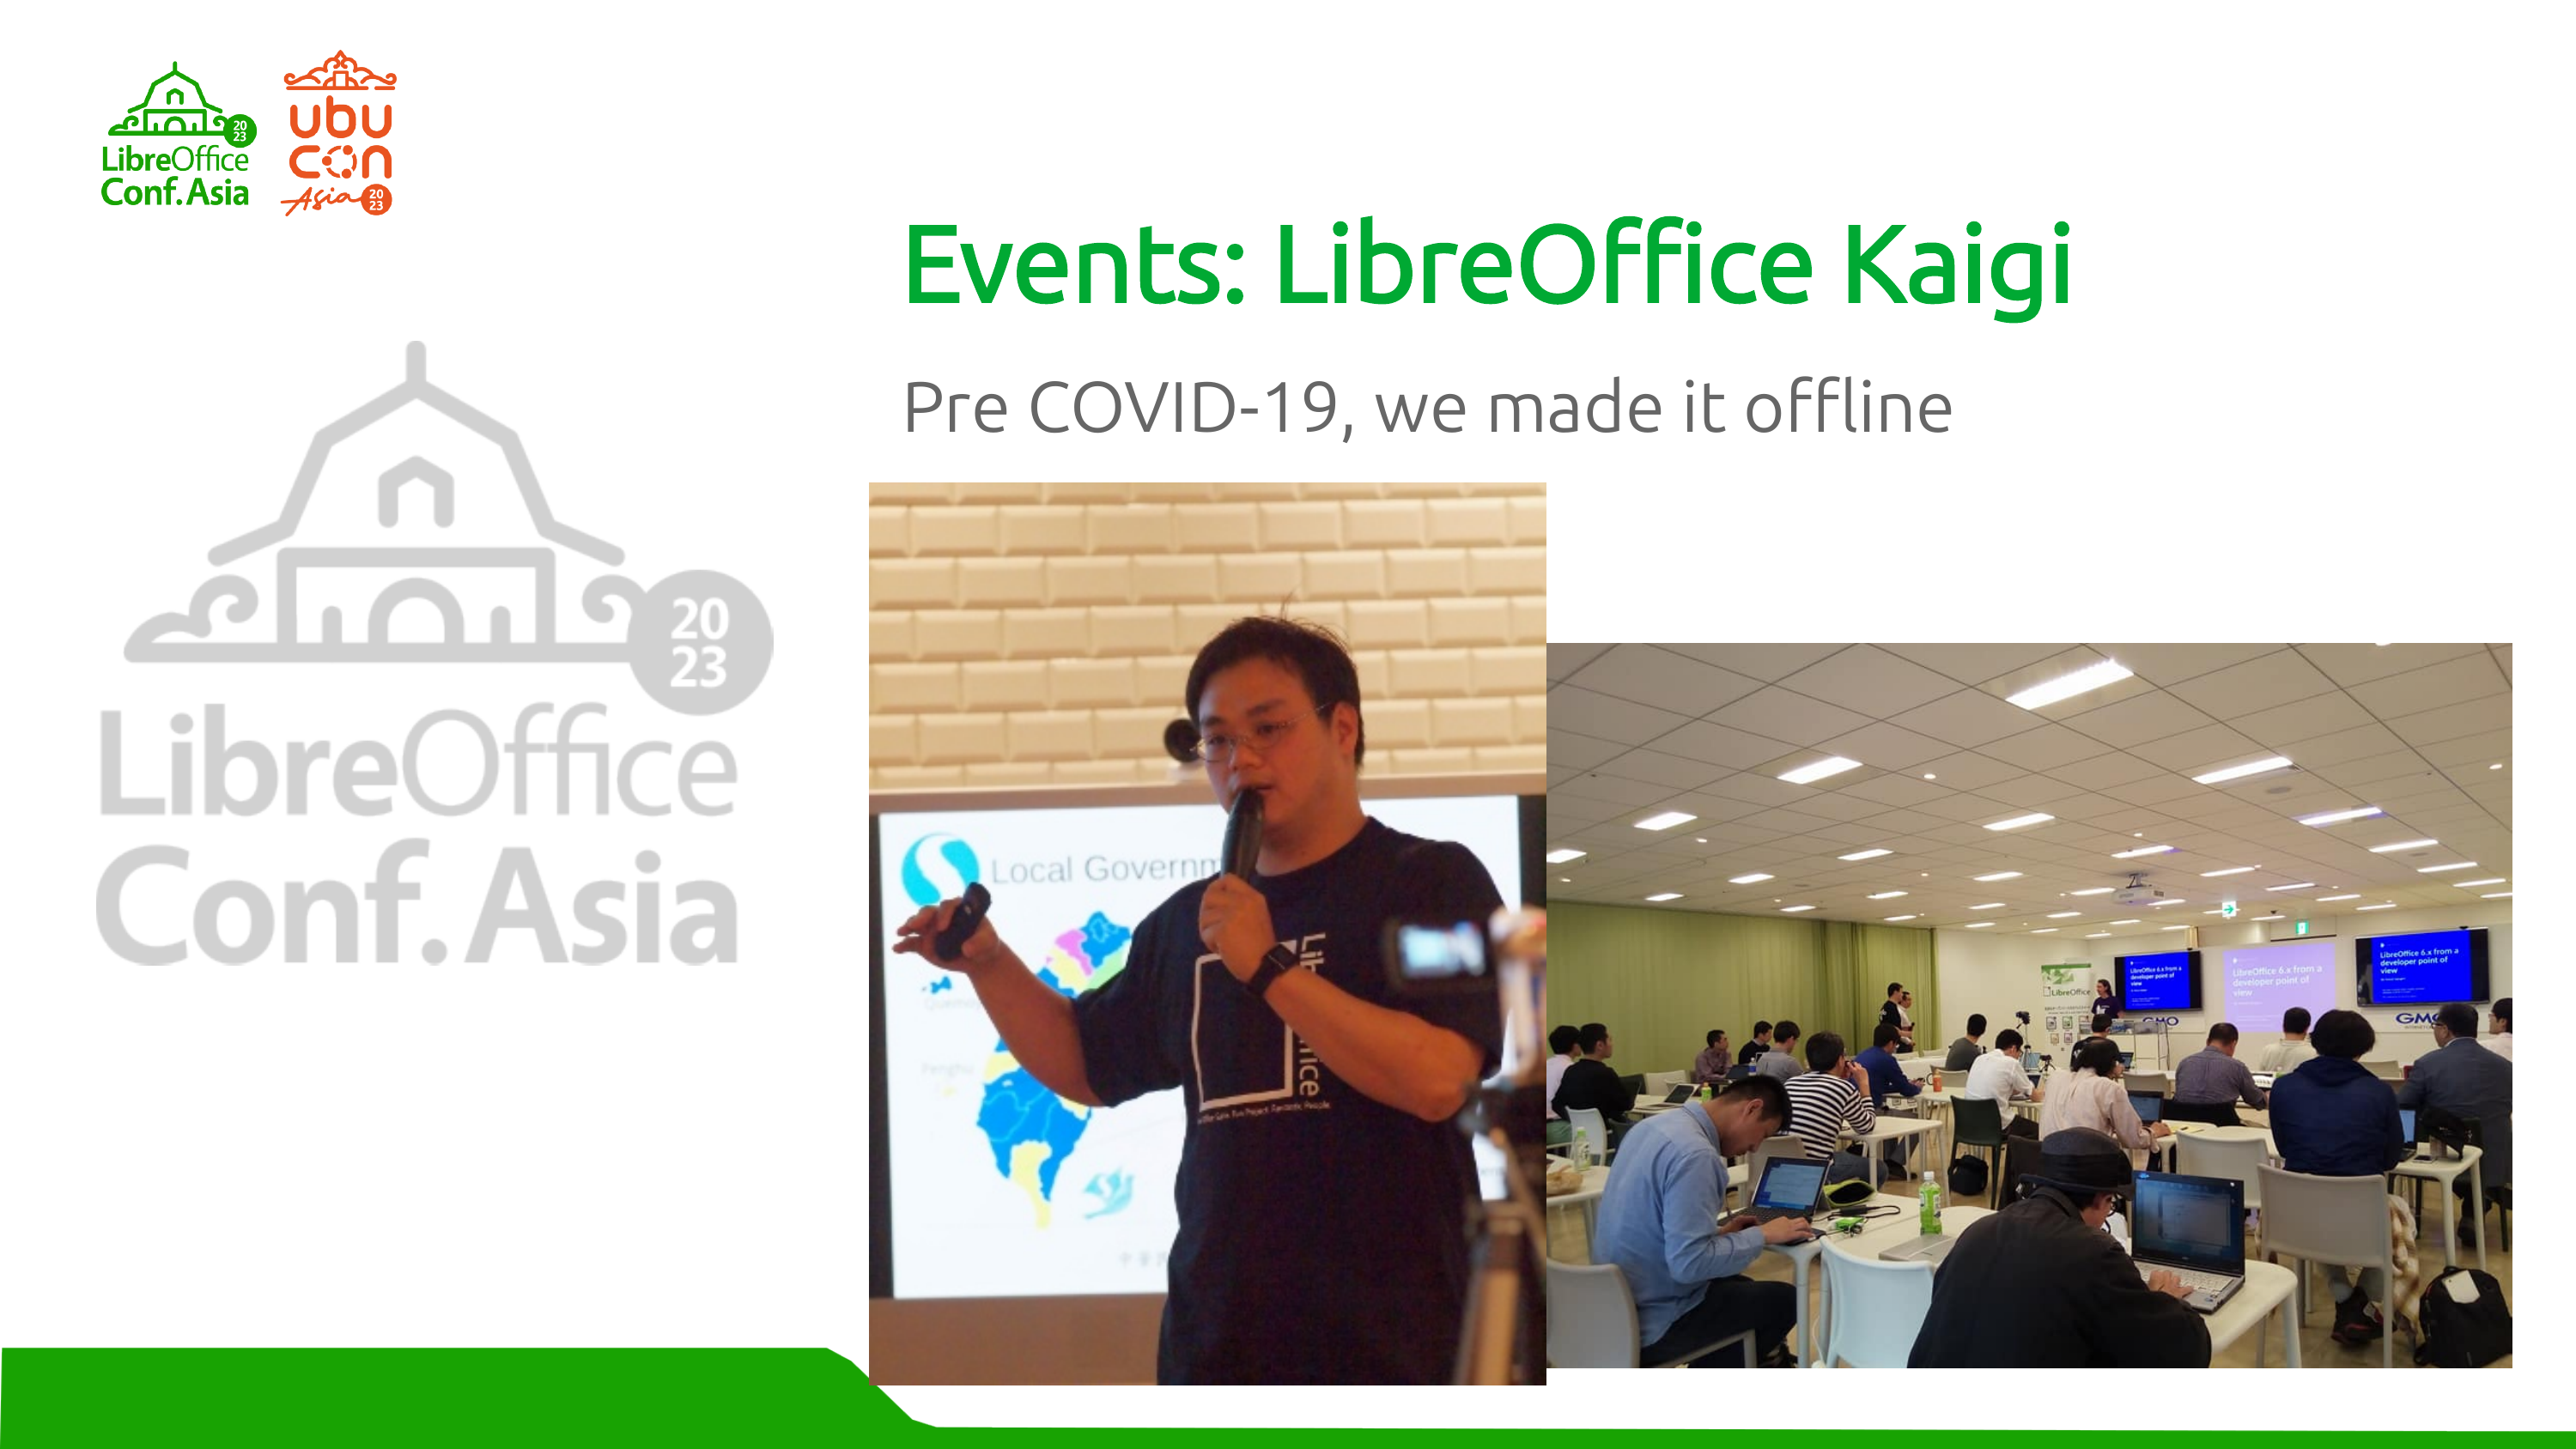

Events: LibreOffice Kaigi
# Pre COVID-19, we made it offline